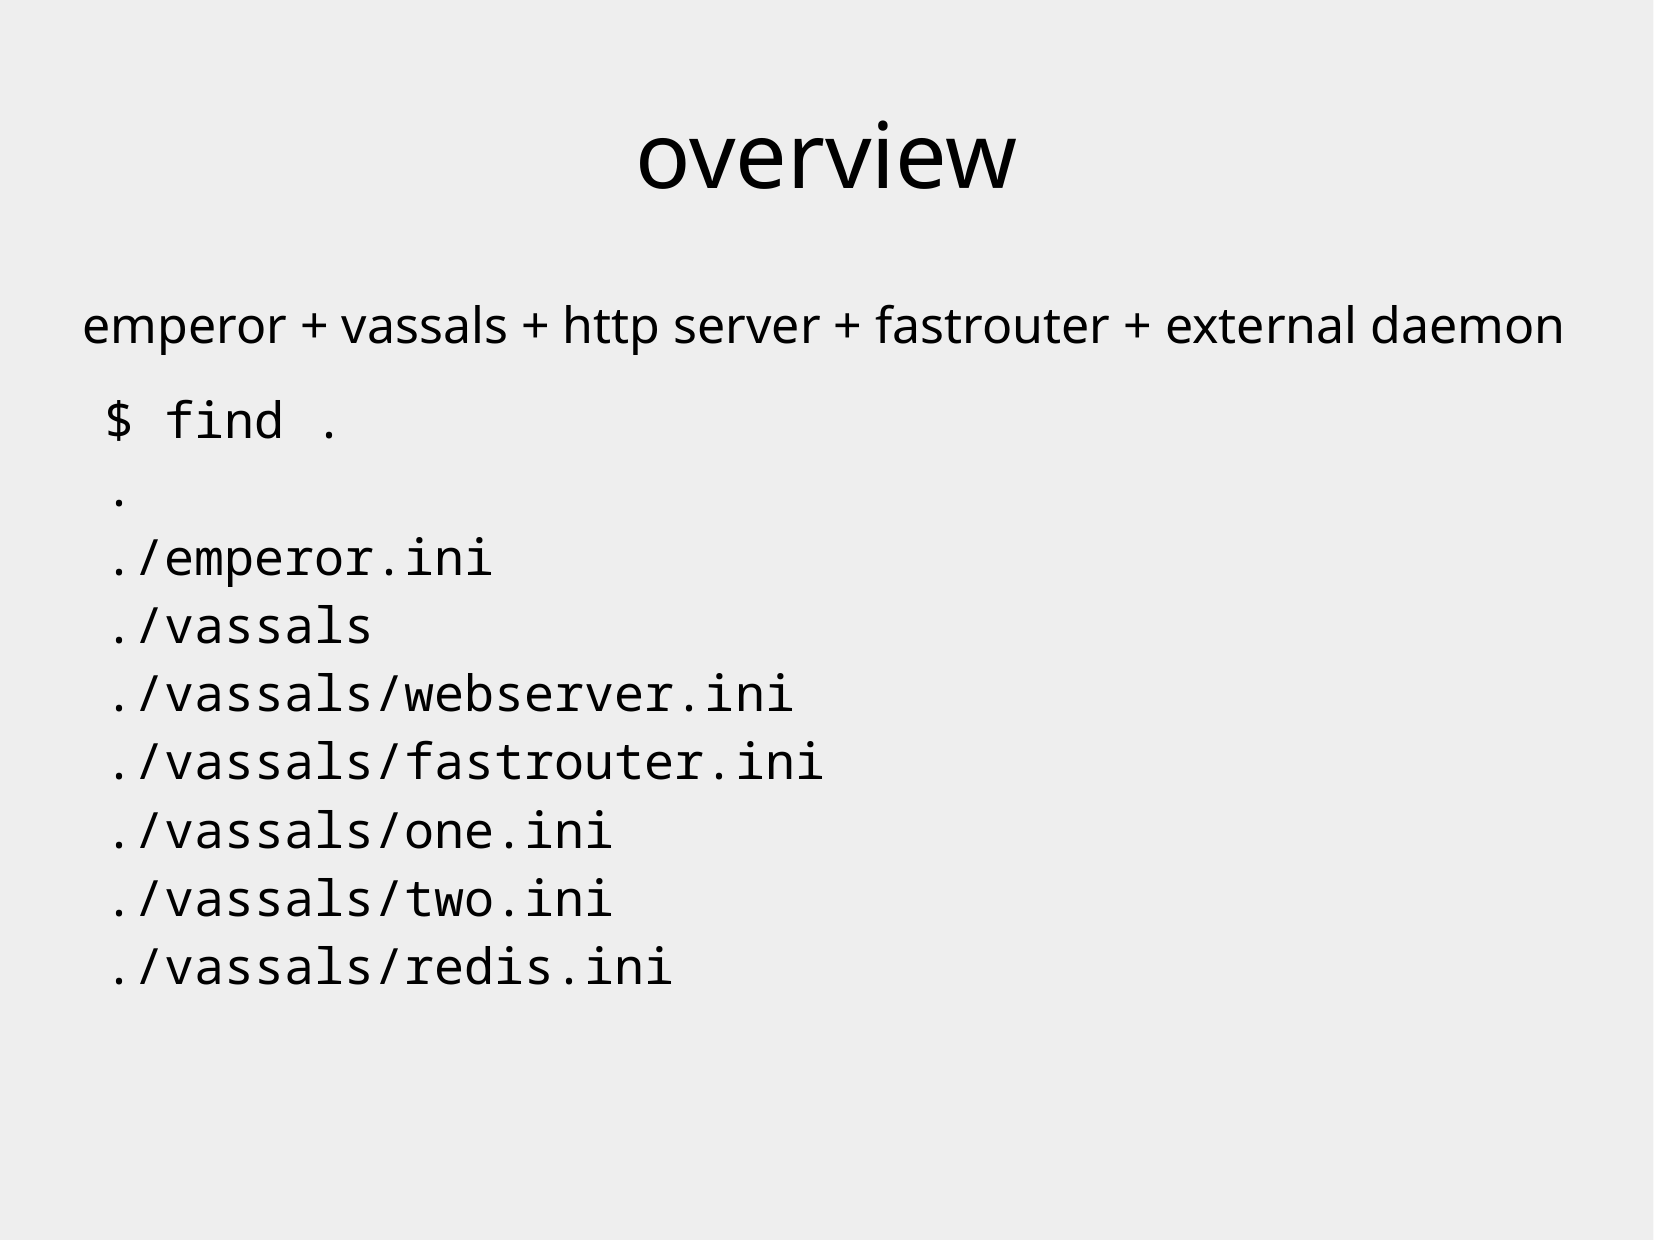

# overview
emperor + vassals + http server + fastrouter + external daemon
$ find .
.
./emperor.ini
./vassals
./vassals/webserver.ini
./vassals/fastrouter.ini
./vassals/one.ini
./vassals/two.ini
./vassals/redis.ini